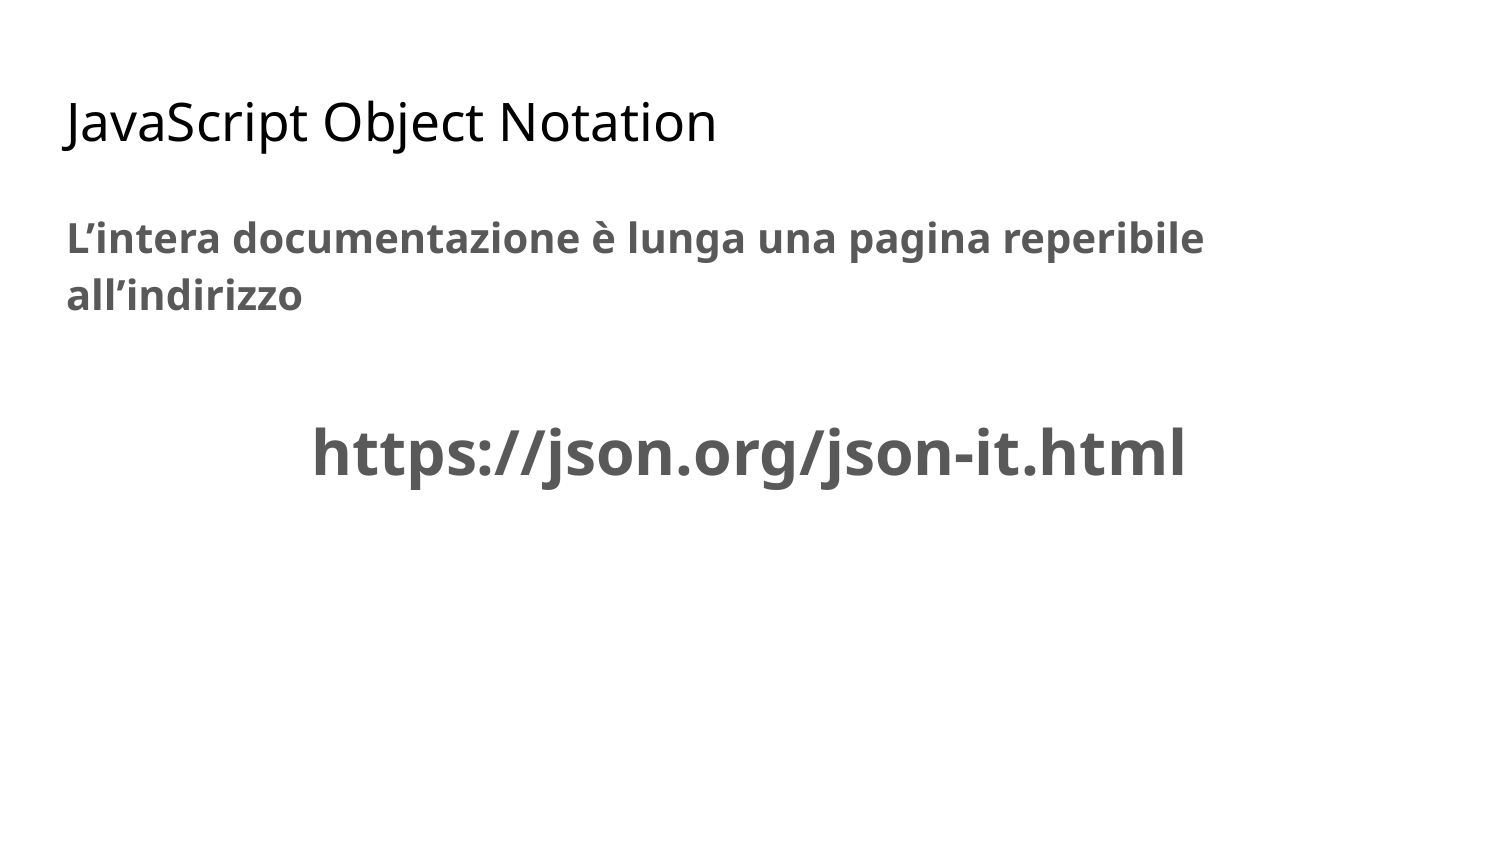

# JavaScript Object Notation
L’intera documentazione è lunga una pagina reperibile all’indirizzo
https://json.org/json-it.html